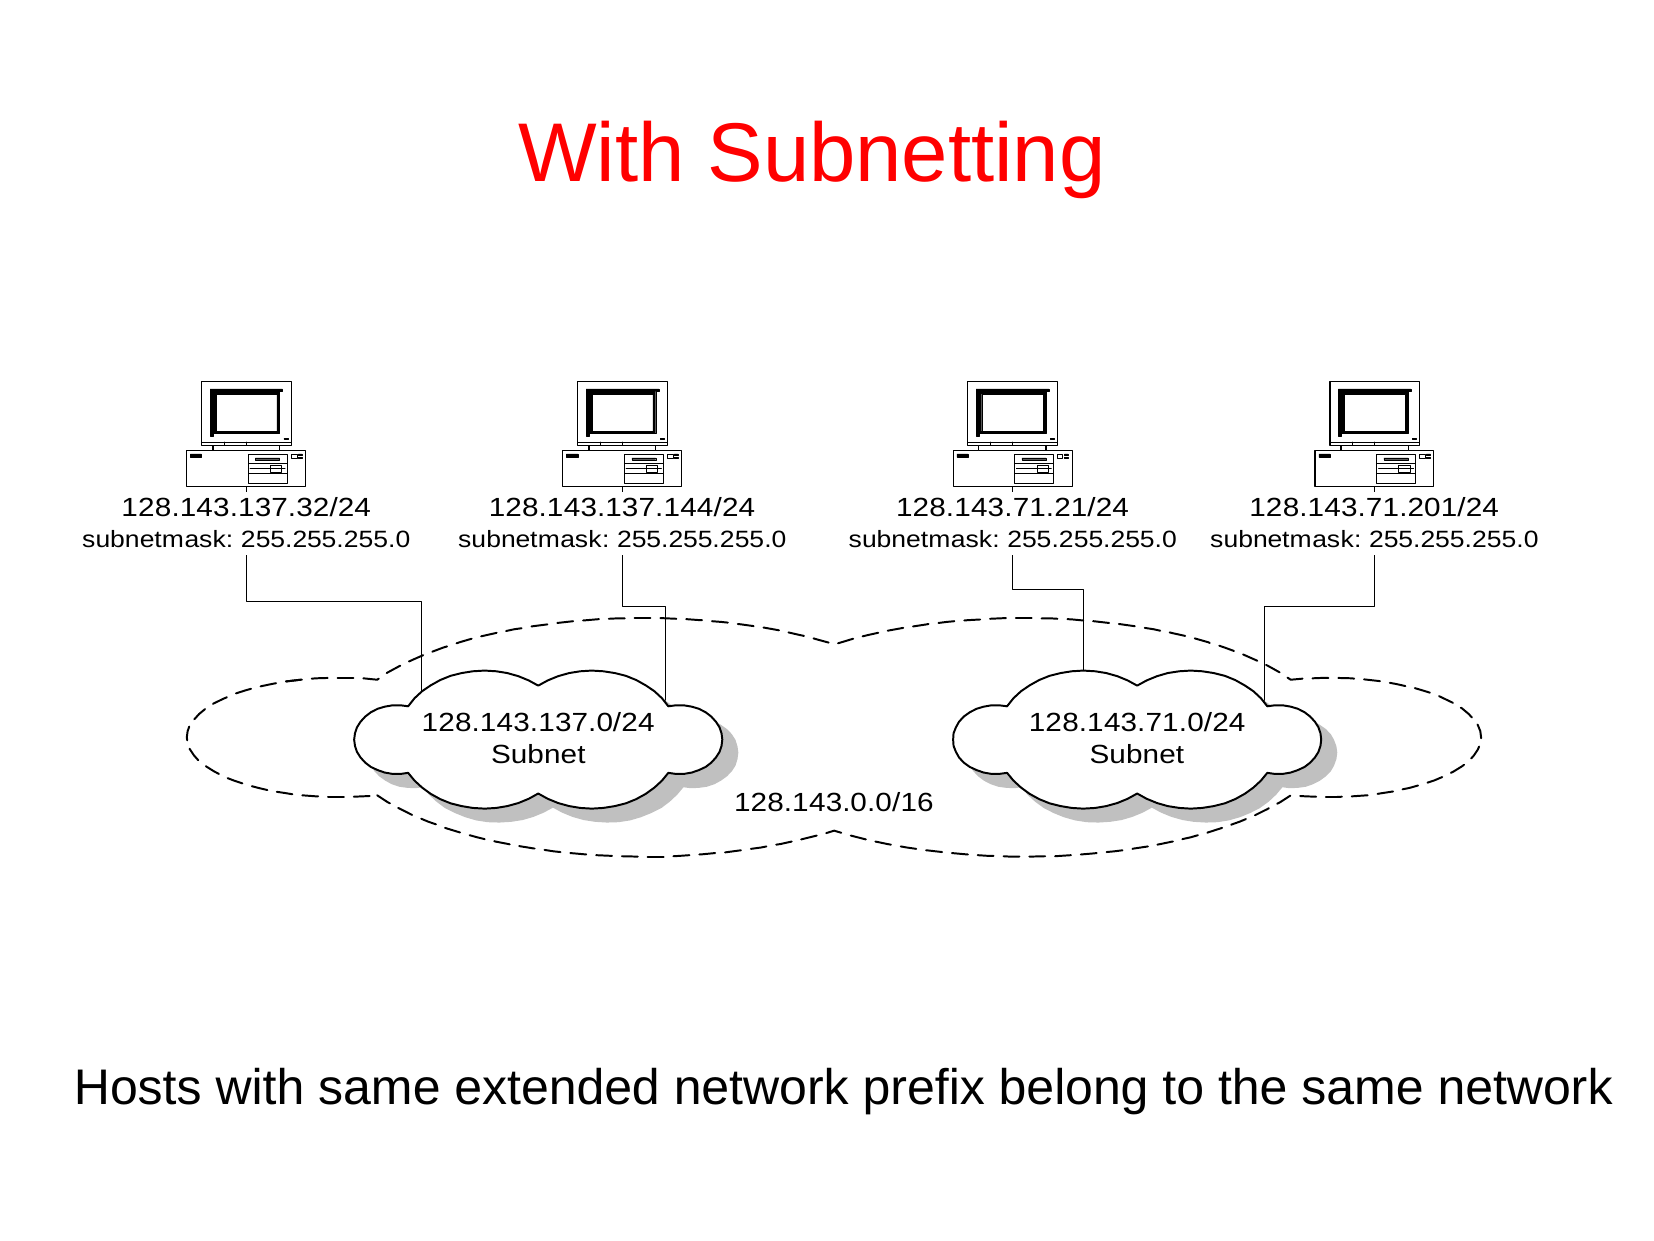

# With Subnetting
Hosts with same extended network prefix belong to the same network